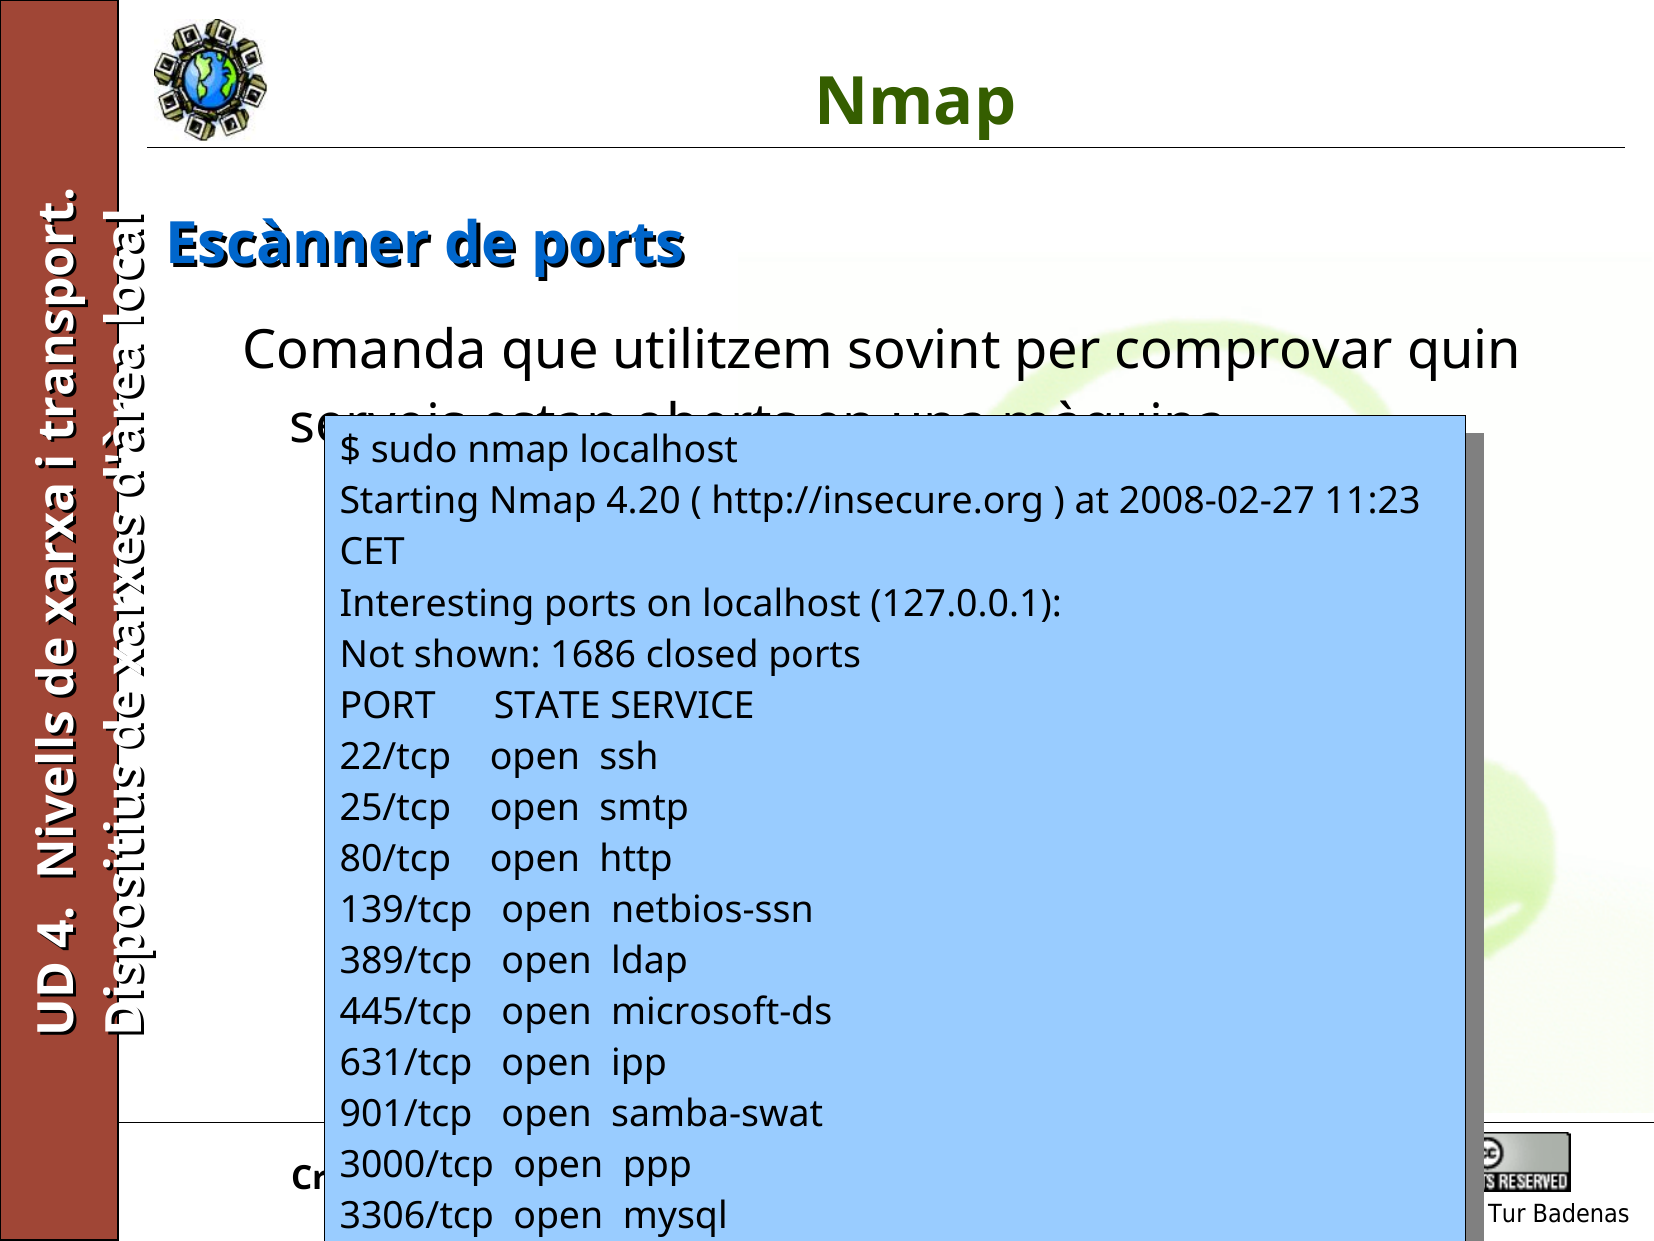

# Nmap
Escànner de ports
Comanda que utilitzem sovint per comprovar quin serveis estan oberts en una màquina
Nmap a la wiki del professor
$ sudo nmap localhost
Starting Nmap 4.20 ( http://insecure.org ) at 2008-02-27 11:23 CET
Interesting ports on localhost (127.0.0.1):
Not shown: 1686 closed ports
PORT STATE SERVICE
22/tcp open ssh
25/tcp open smtp
80/tcp open http
139/tcp open netbios-ssn
389/tcp open ldap
445/tcp open microsoft-ds
631/tcp open ipp
901/tcp open samba-swat
3000/tcp open ppp
3306/tcp open mysql